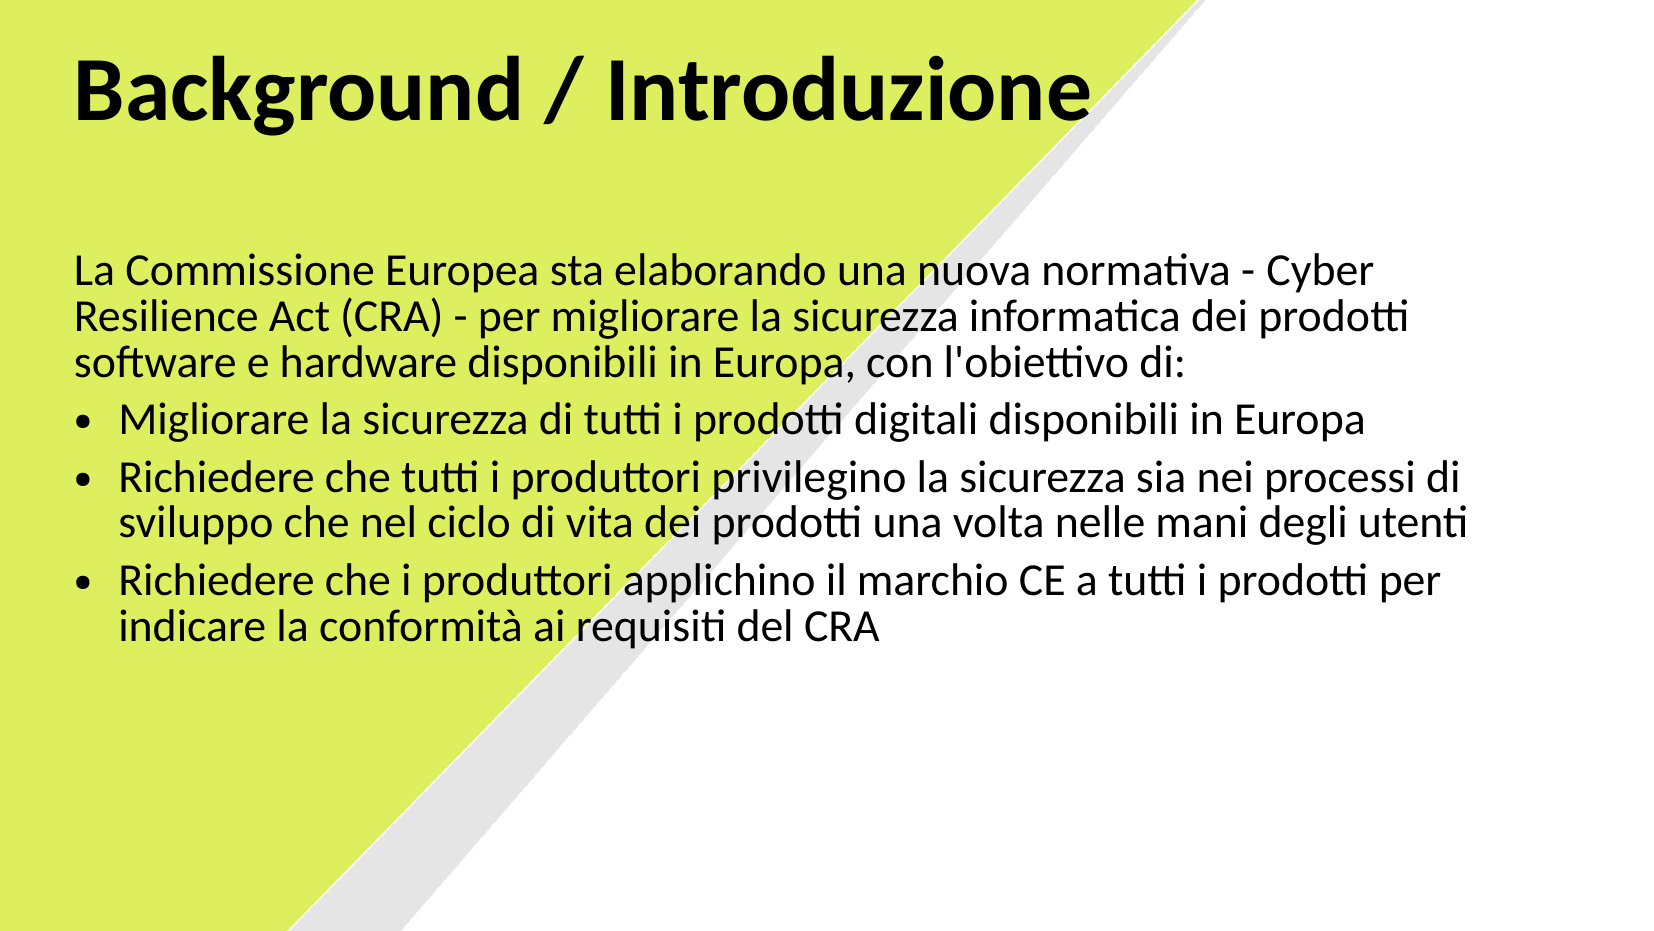

# Background / Introduzione
La Commissione Europea sta elaborando una nuova normativa - Cyber Resilience Act (CRA) - per migliorare la sicurezza informatica dei prodotti software e hardware disponibili in Europa, con l'obiettivo di:
Migliorare la sicurezza di tutti i prodotti digitali disponibili in Europa
Richiedere che tutti i produttori privilegino la sicurezza sia nei processi di sviluppo che nel ciclo di vita dei prodotti una volta nelle mani degli utenti
Richiedere che i produttori applichino il marchio CE a tutti i prodotti per indicare la conformità ai requisiti del CRA